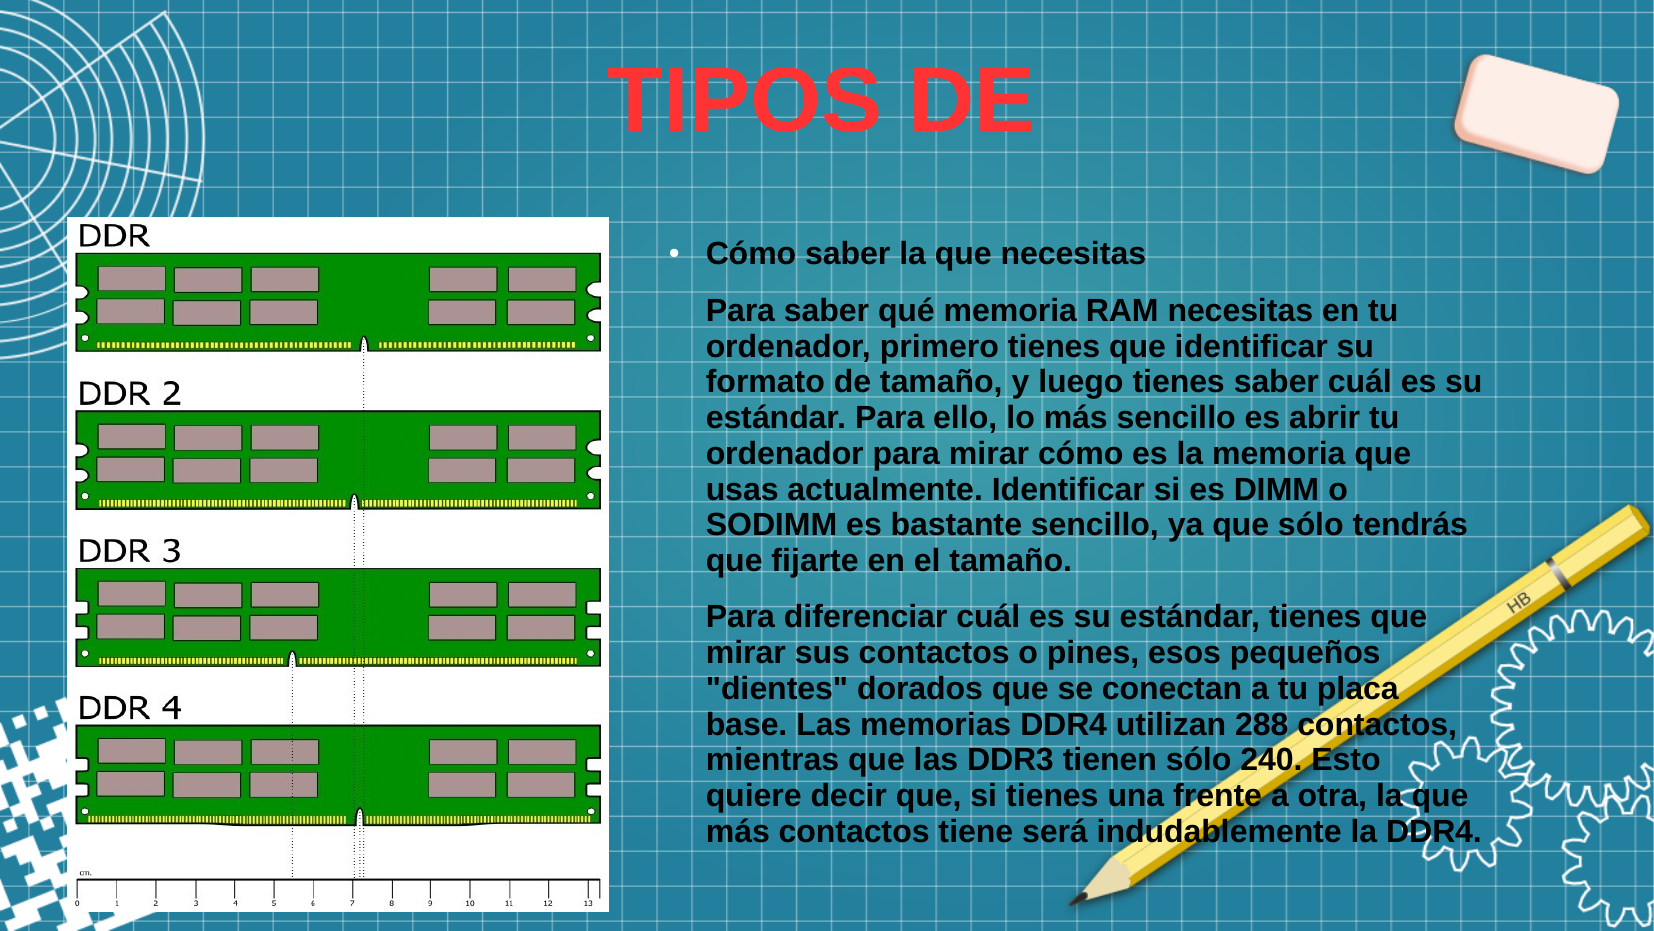

# TIPOS DE
Cómo saber la que necesitas
Para saber qué memoria RAM necesitas en tu ordenador, primero tienes que identificar su formato de tamaño, y luego tienes saber cuál es su estándar. Para ello, lo más sencillo es abrir tu ordenador para mirar cómo es la memoria que usas actualmente. Identificar si es DIMM o SODIMM es bastante sencillo, ya que sólo tendrás que fijarte en el tamaño.
Para diferenciar cuál es su estándar, tienes que mirar sus contactos o pines, esos pequeños "dientes" dorados que se conectan a tu placa base. Las memorias DDR4 utilizan 288 contactos, mientras que las DDR3 tienen sólo 240. Esto quiere decir que, si tienes una frente a otra, la que más contactos tiene será indudablemente la DDR4.